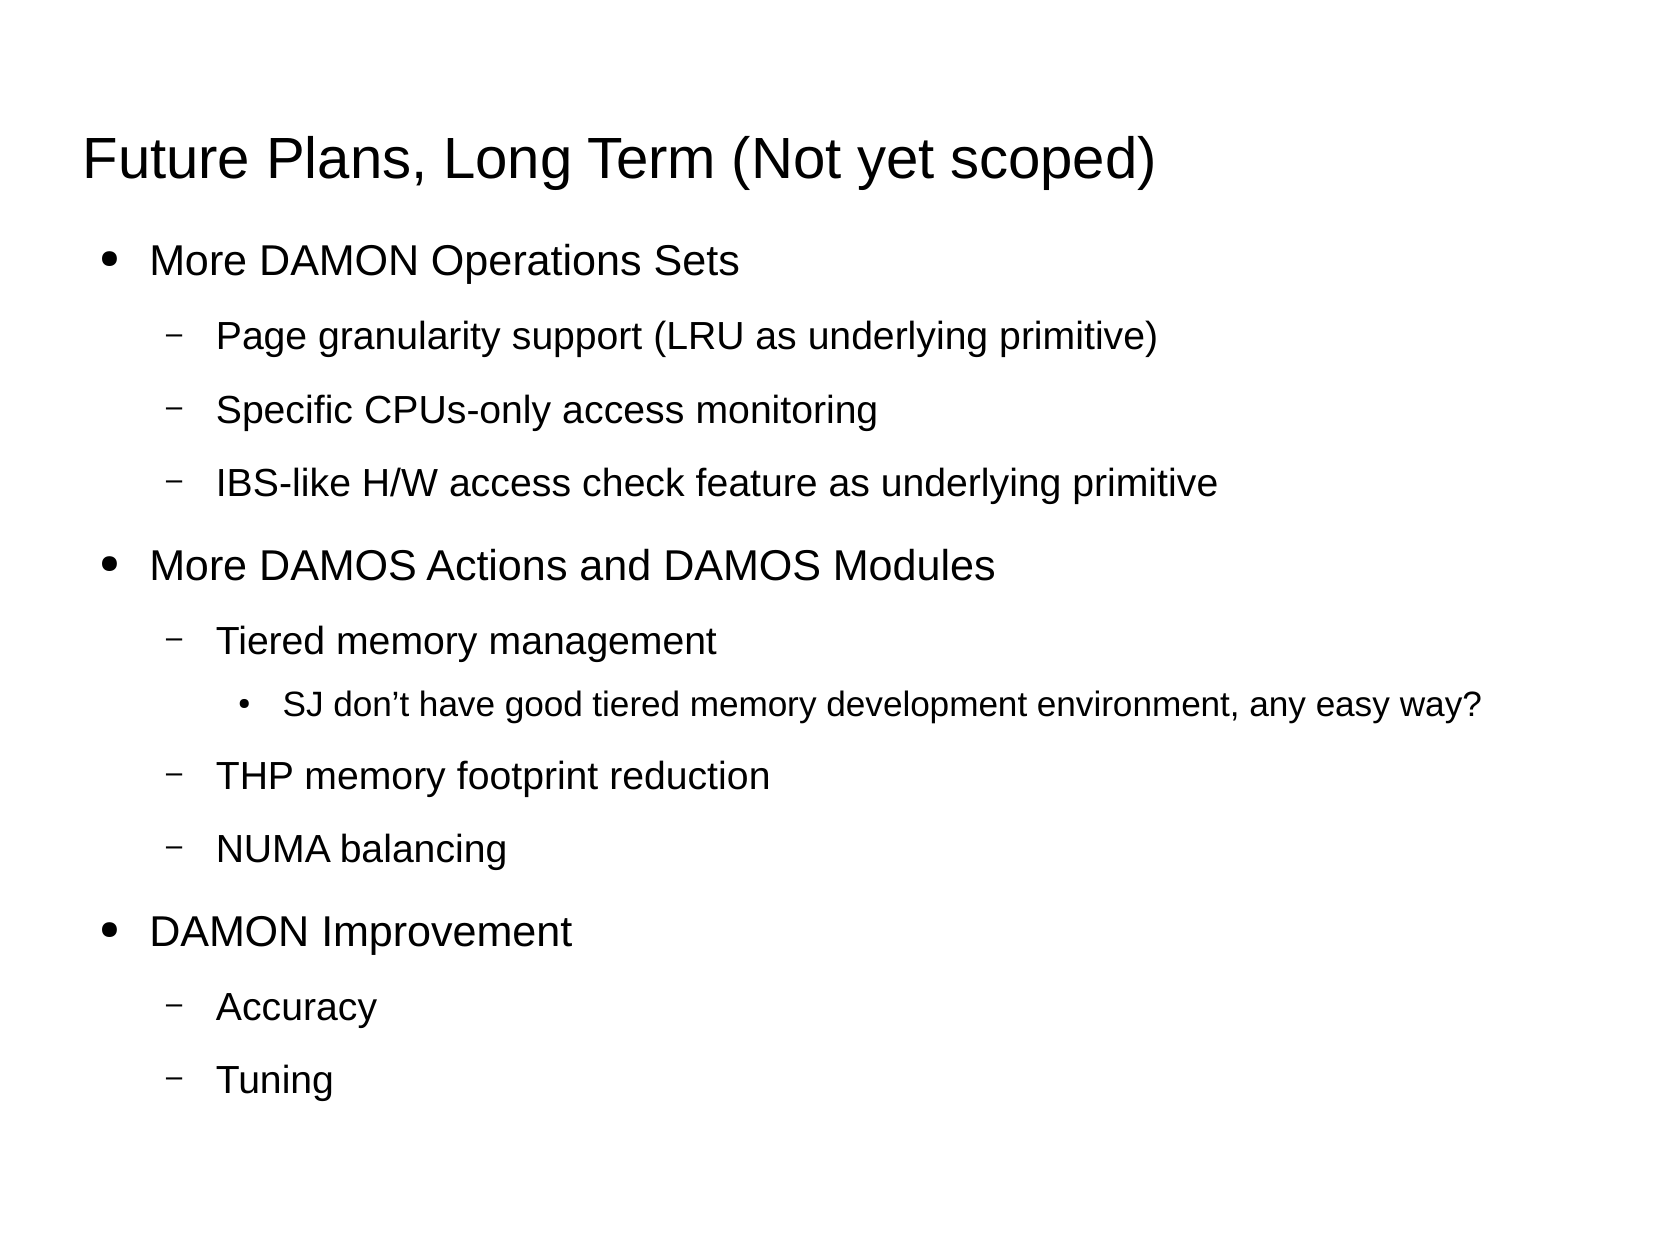

# Future Plans, Long Term (Not yet scoped)
More DAMON Operations Sets
Page granularity support (LRU as underlying primitive)
Specific CPUs-only access monitoring
IBS-like H/W access check feature as underlying primitive
More DAMOS Actions and DAMOS Modules
Tiered memory management
SJ don’t have good tiered memory development environment, any easy way?
THP memory footprint reduction
NUMA balancing
DAMON Improvement
Accuracy
Tuning